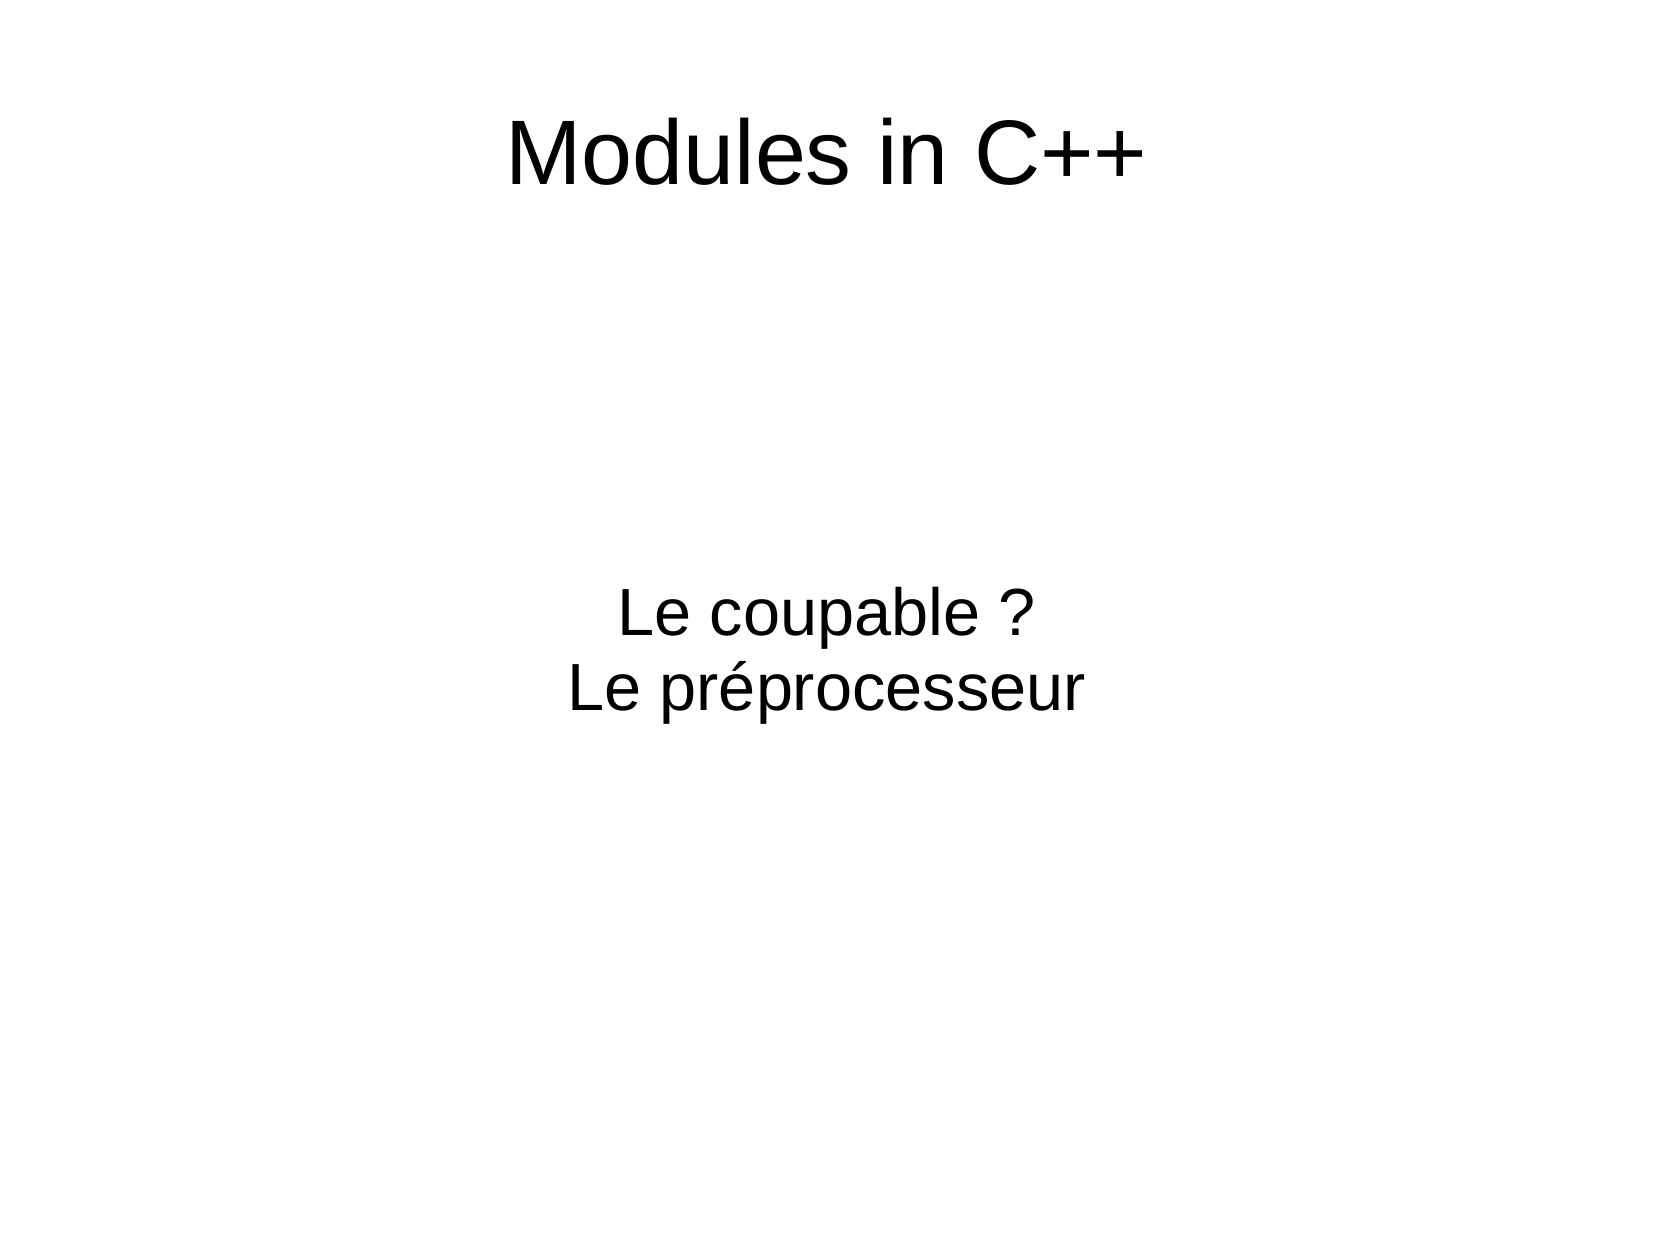

# Modules in C++
Le coupable ?
Le préprocesseur